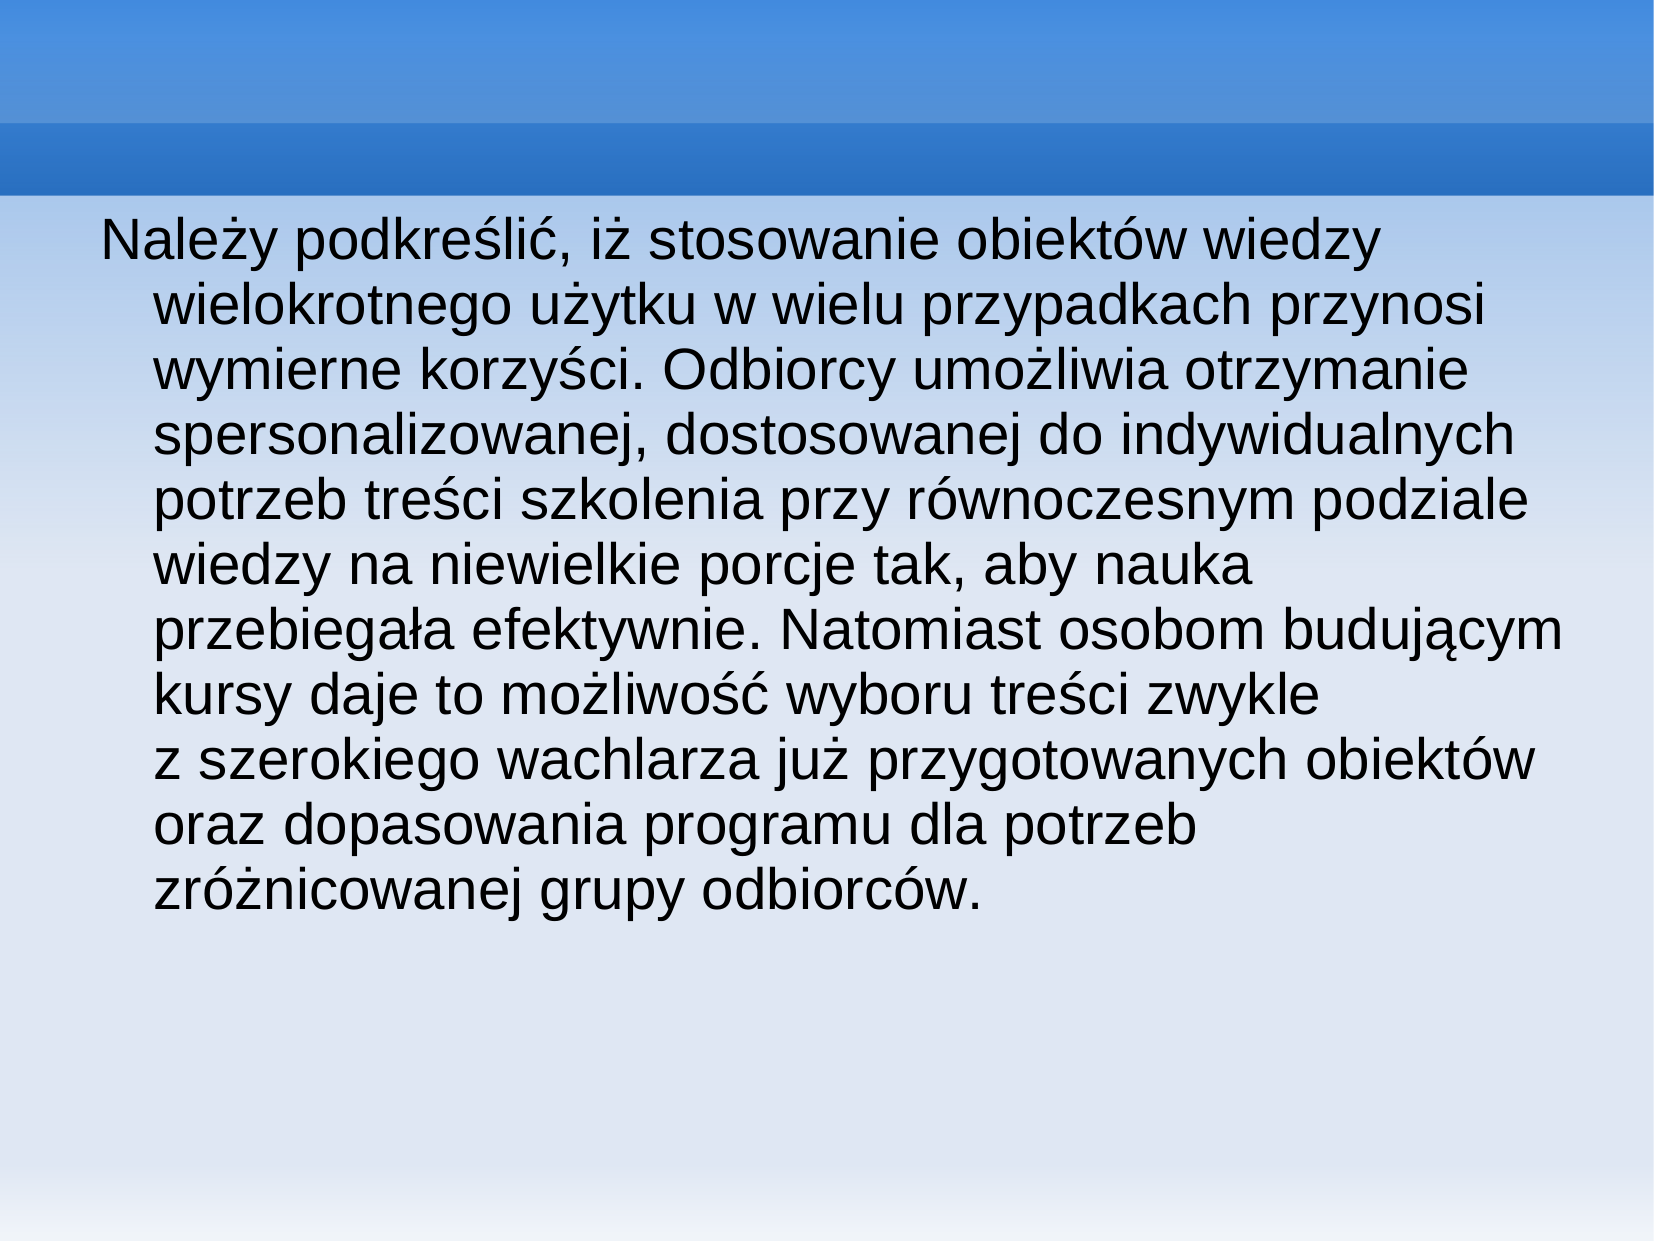

#
Należy podkreślić, iż stosowanie obiektów wiedzy wielokrotnego użytku w wielu przypadkach przynosi wymierne korzyści. Odbiorcy umożliwia otrzymanie spersonalizowanej, dostosowanej do indywidualnych potrzeb treści szkolenia przy równoczesnym podziale wiedzy na niewielkie porcje tak, aby nauka przebiegała efektywnie. Natomiast osobom budującym kursy daje to możliwość wyboru treści zwykle
z szerokiego wachlarza już przygotowanych obiektów oraz dopasowania programu dla potrzeb zróżnicowanej grupy odbiorców.